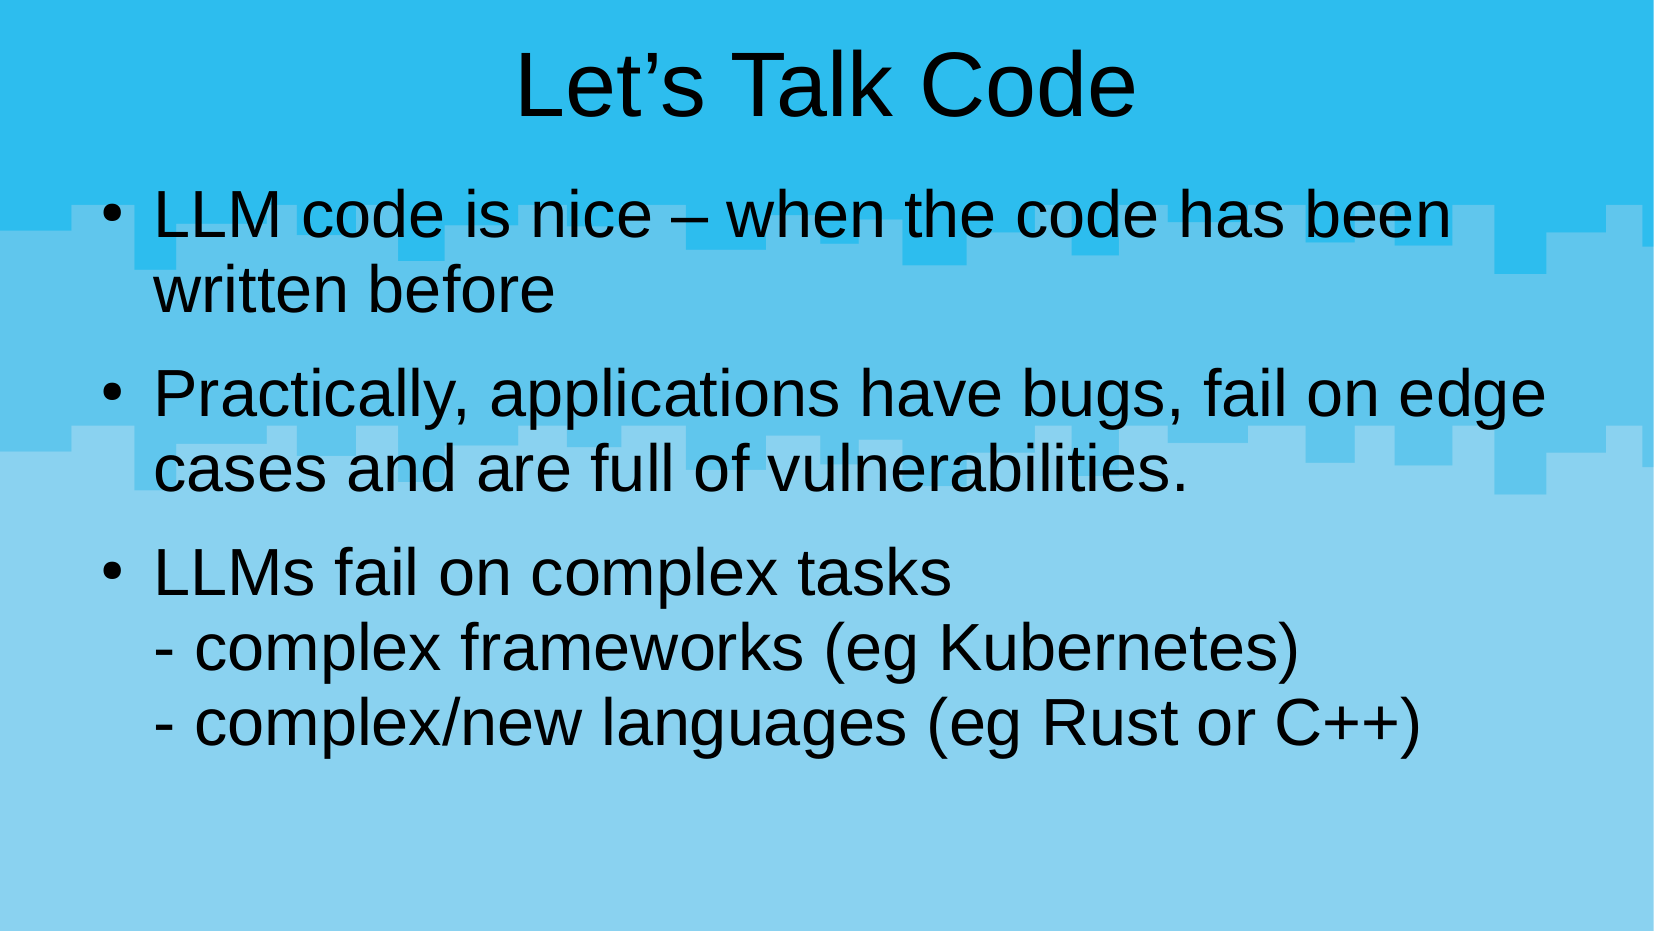

# Let’s Talk Code
LLM code is nice – when the code has been written before
Practically, applications have bugs, fail on edge cases and are full of vulnerabilities.
LLMs fail on complex tasks
- complex frameworks (eg Kubernetes)
- complex/new languages (eg Rust or C++)